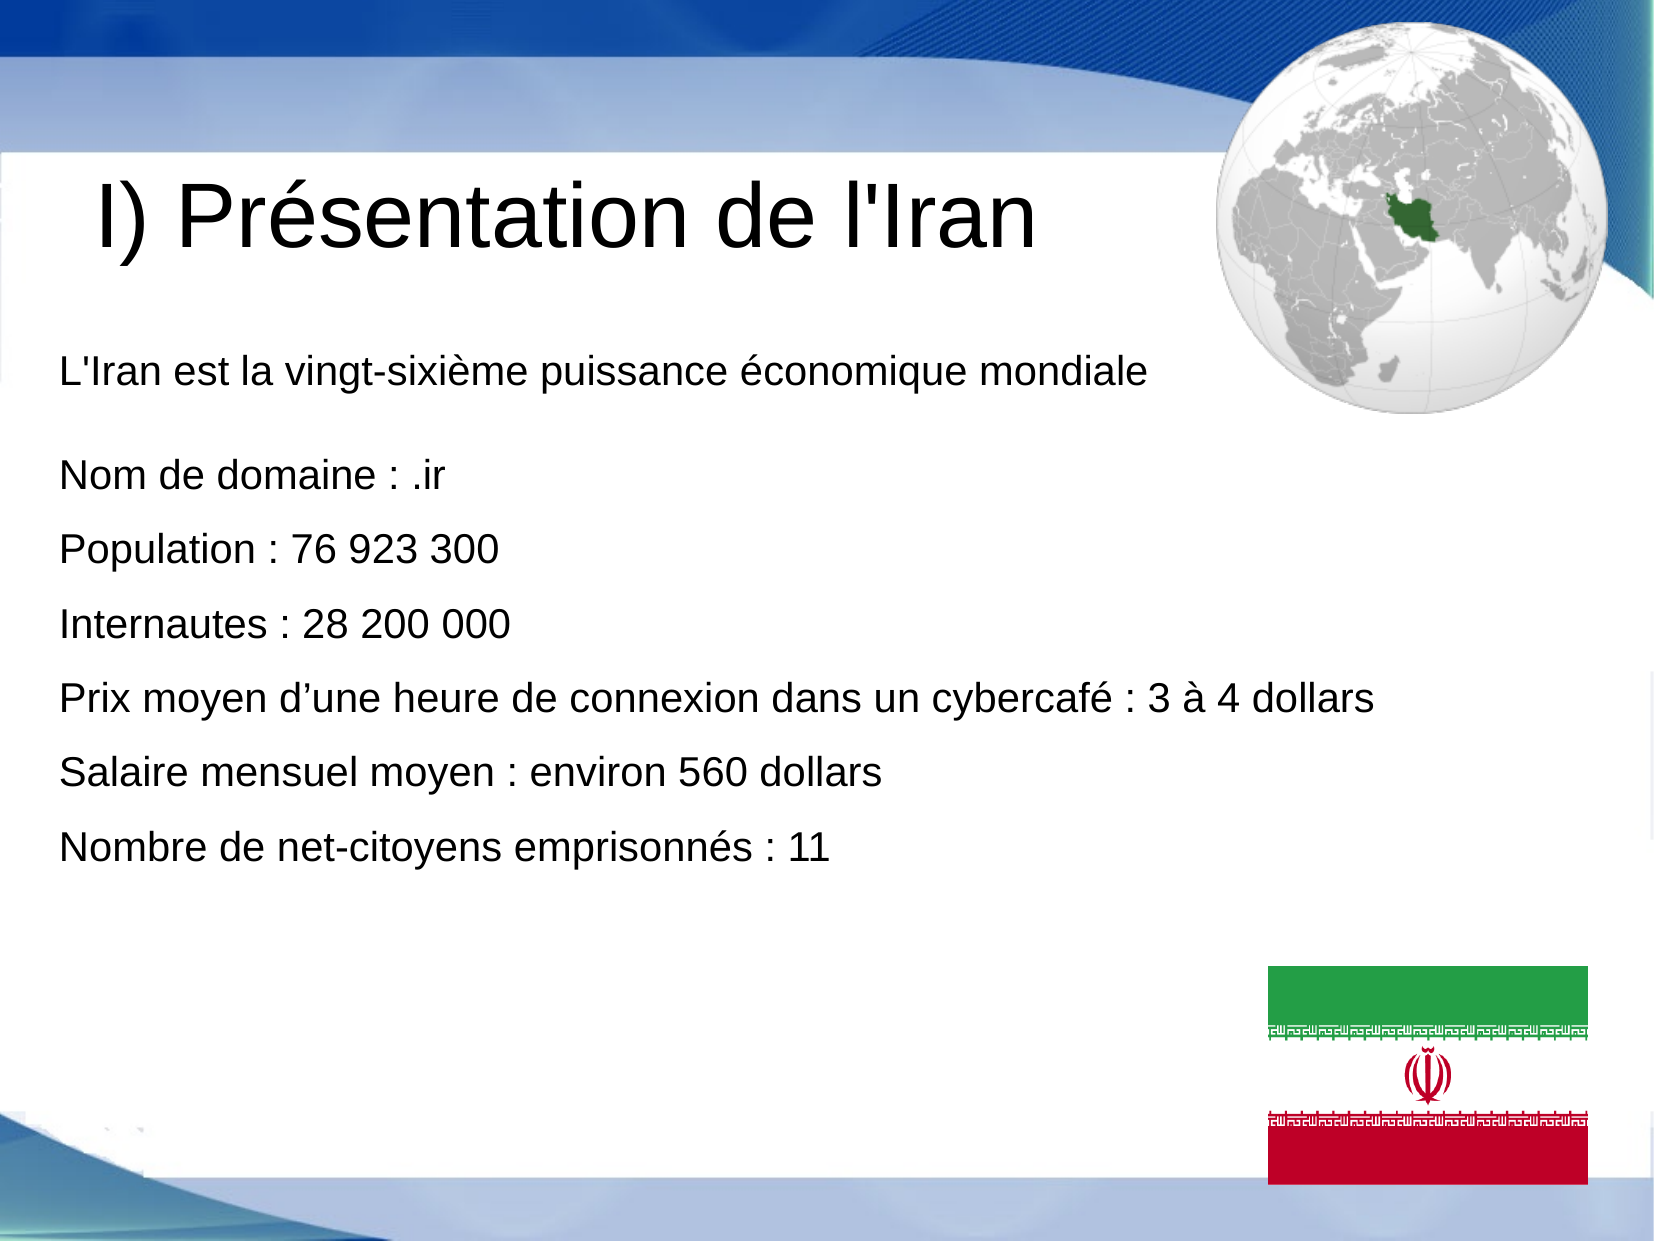

# I) Présentation de l'Iran
L'Iran est la vingt-sixième puissance économique mondiale
Nom de domaine : .ir 
Population : 76 923 300 
Internautes : 28 200 000 
Prix moyen d’une heure de connexion dans un cybercafé : 3 à 4 dollars 
Salaire mensuel moyen : environ 560 dollars 
Nombre de net-citoyens emprisonnés : 11